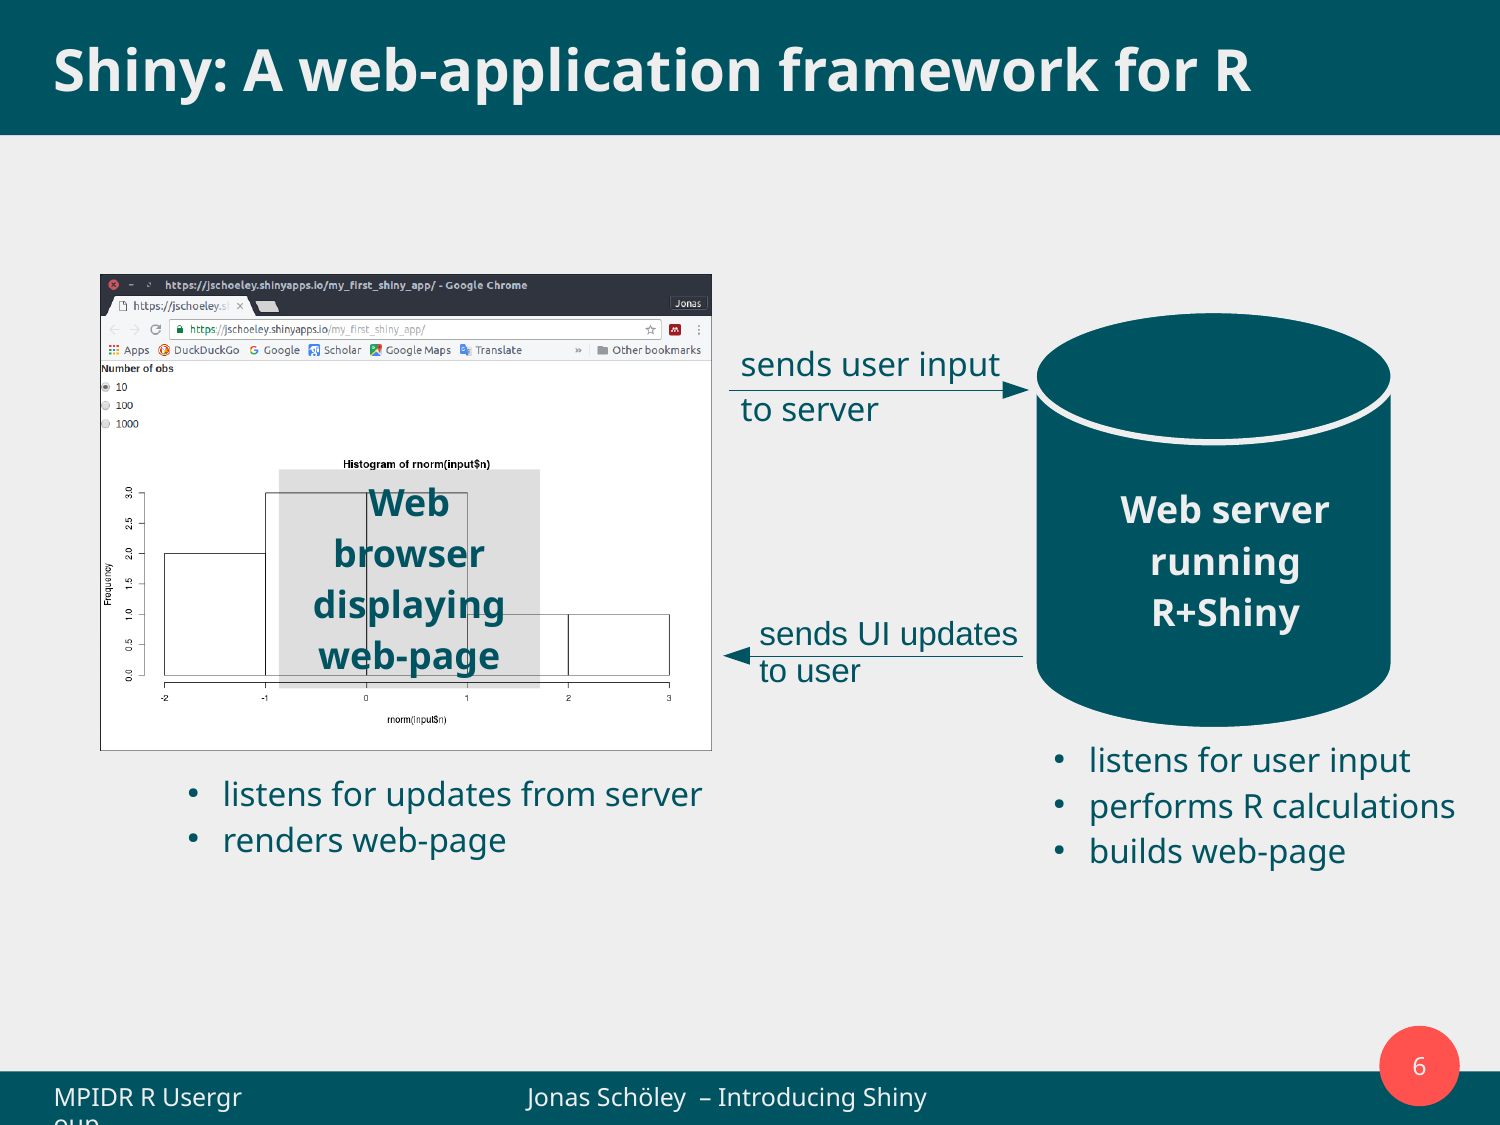

# Shiny: A web-application framework for R
sends user input
to server
Web browser
displaying
web-page
Web server
running
R+Shiny
sends UI updates
to user
listens for user input
performs R calculations
builds web-page
listens for updates from server
renders web-page
6
MPIDR R Usergroup
Jonas Schöley – Introducing Shiny